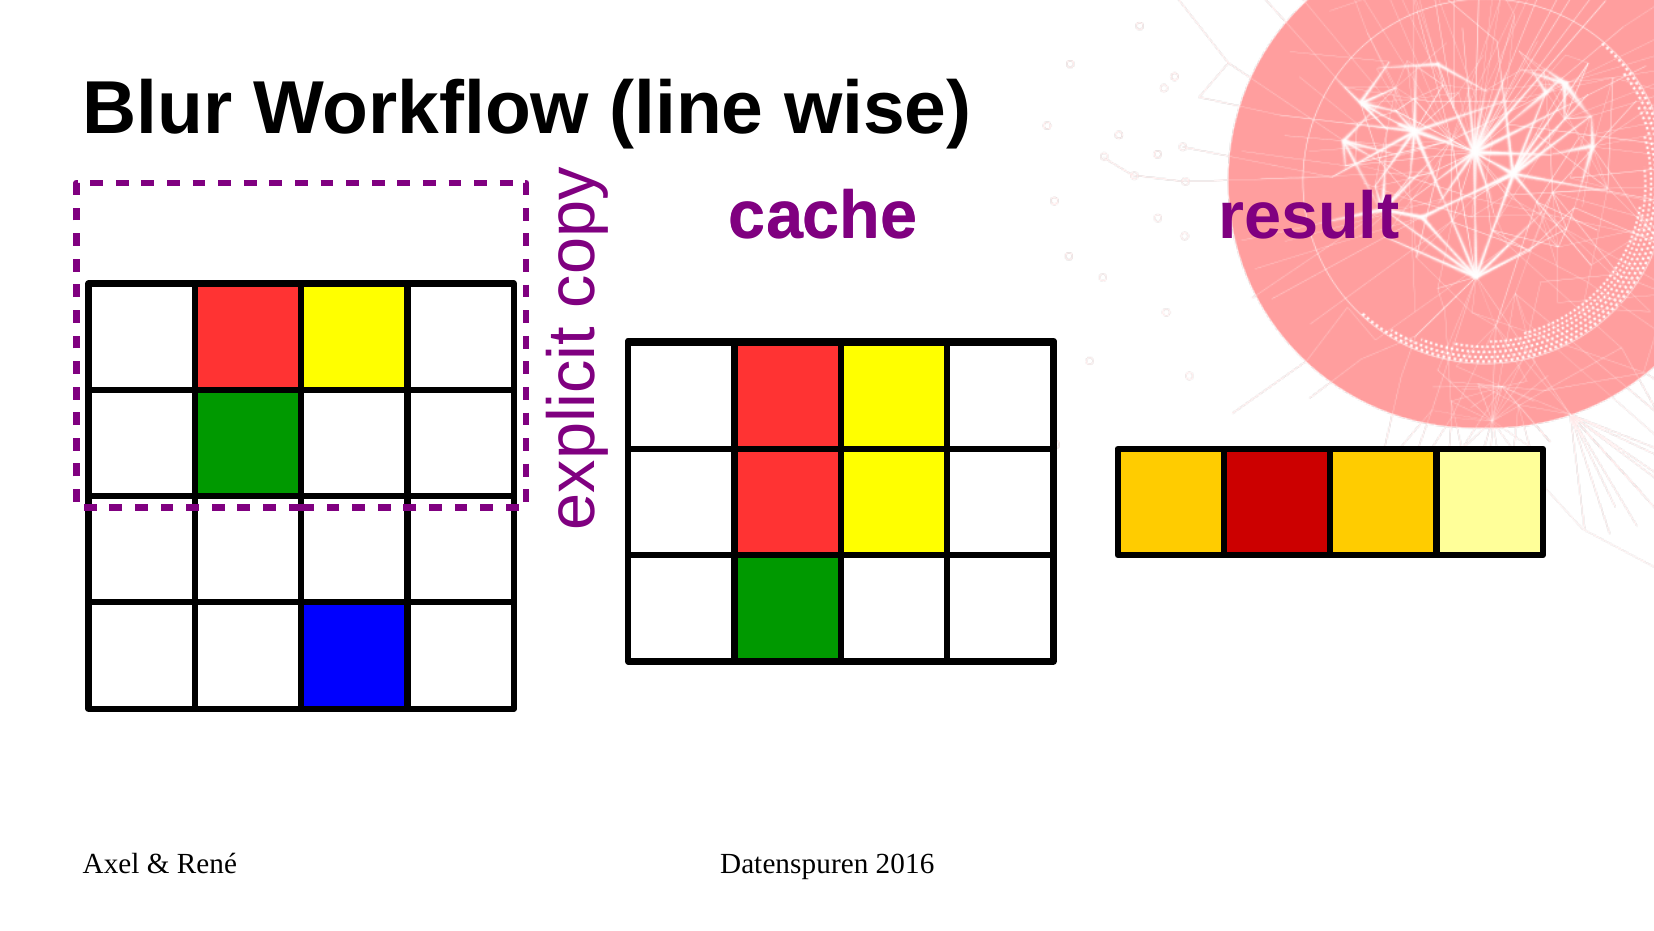

# Blur Workflow (line wise)
cache
cache
result
explicit copy